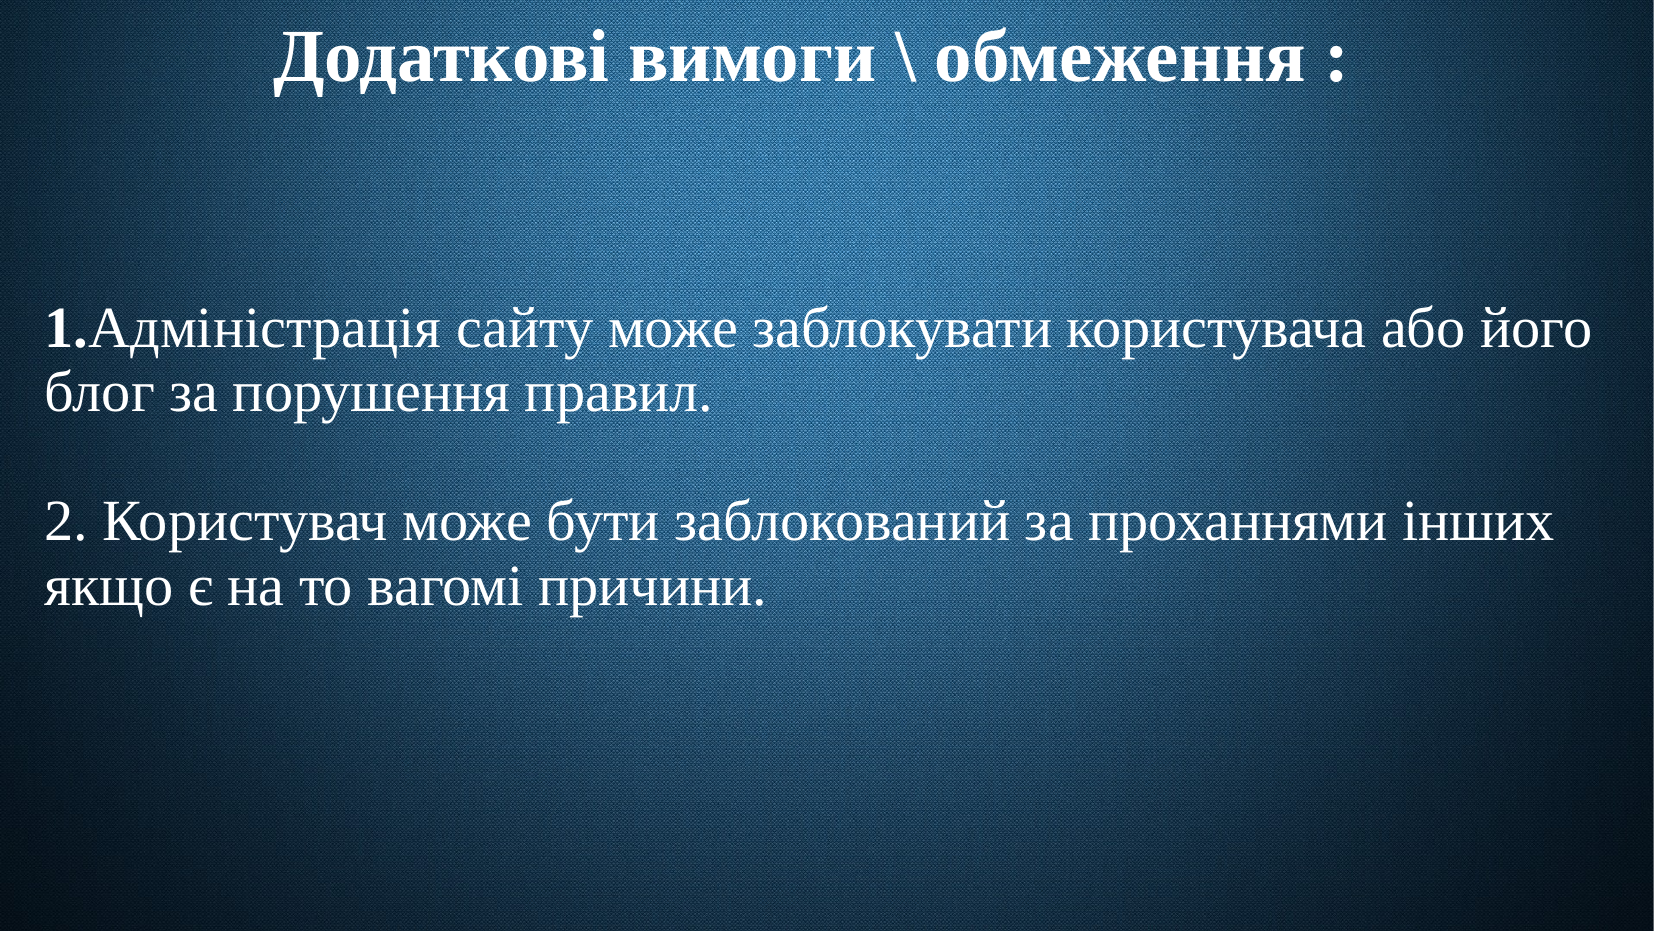

Додаткові вимоги \ обмеження :
1.Адміністрація сайту може заблокувати користувача або його блог за порушення правил.
2. Користувач може бути заблокований за проханнями інших якщо є на то вагомі причини.